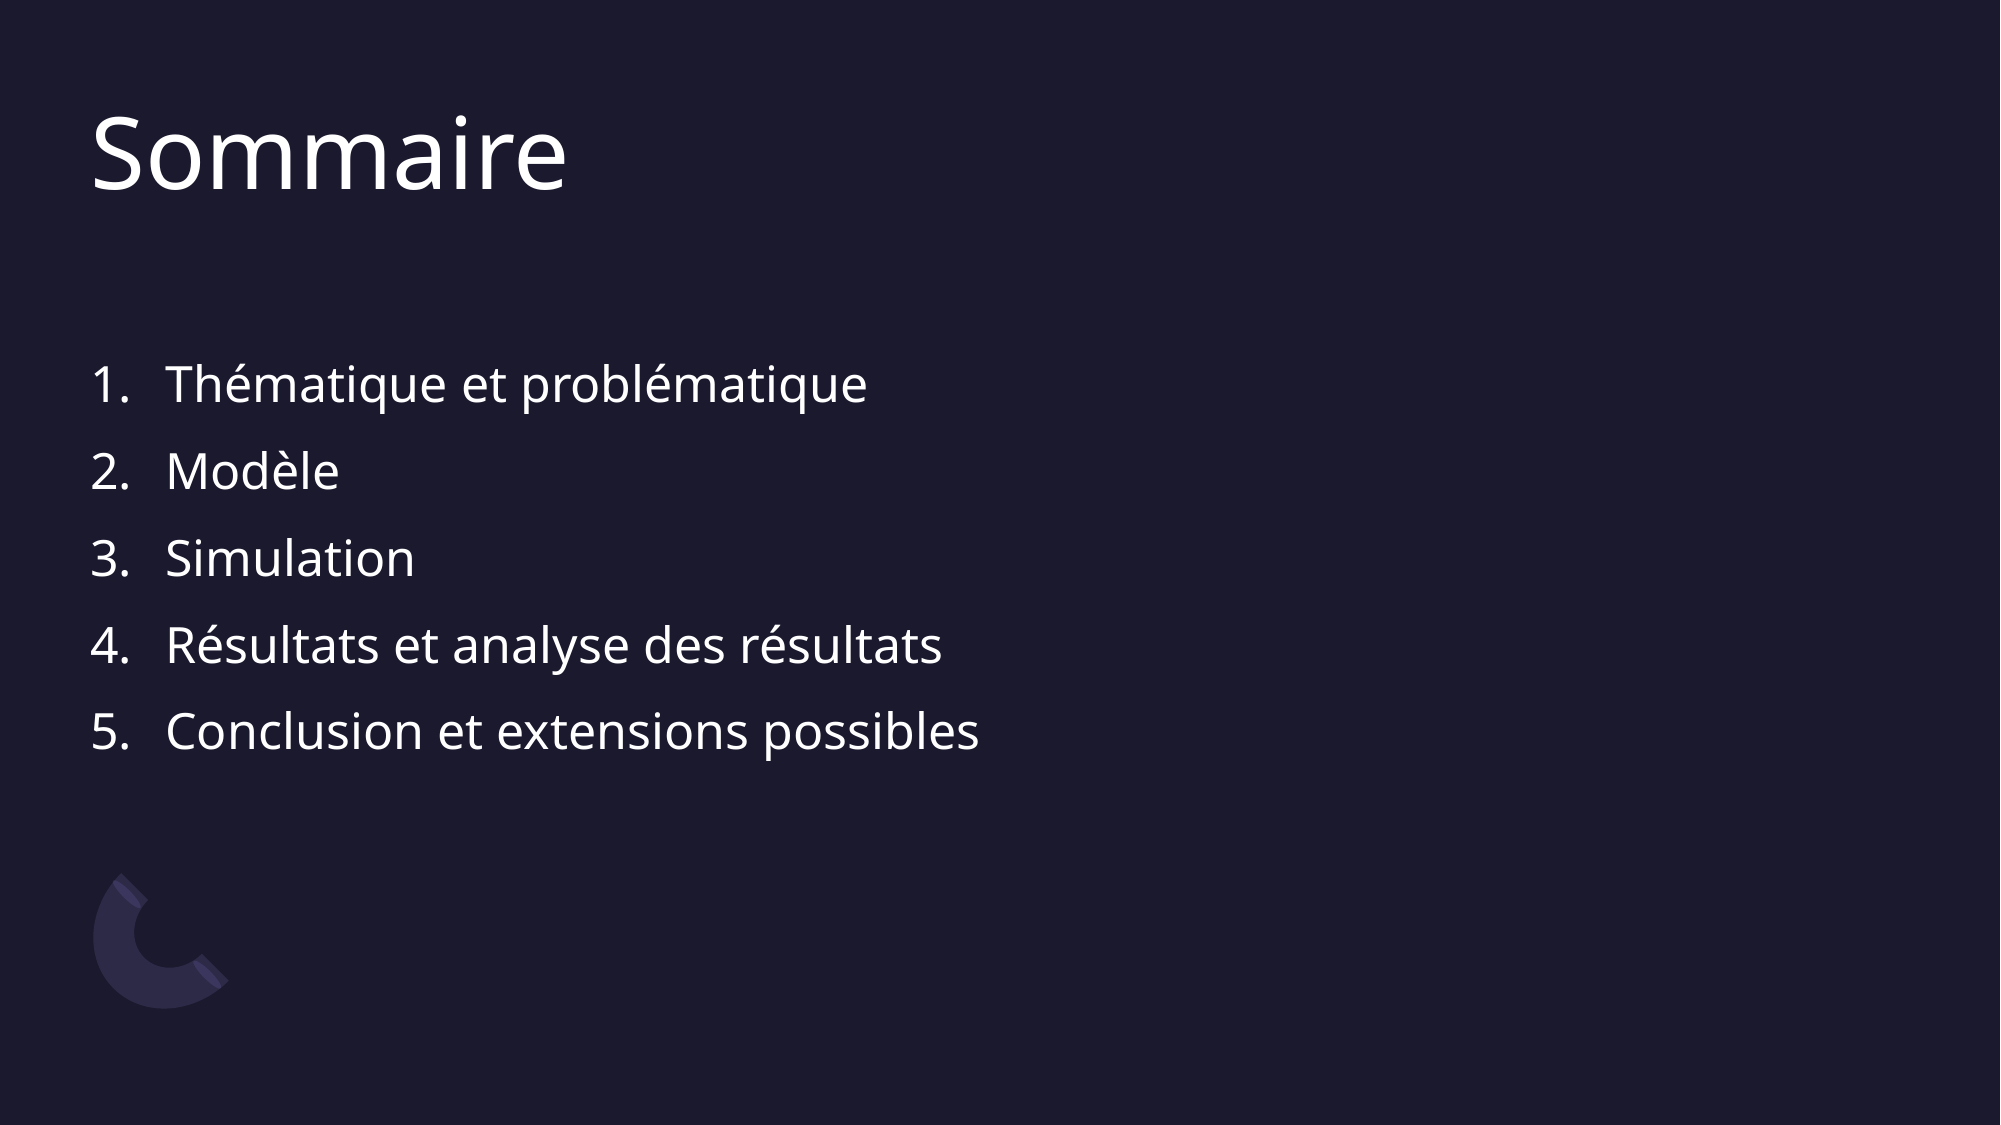

# Sommaire
Thématique et problématique
Modèle
Simulation
Résultats et analyse des résultats
Conclusion et extensions possibles